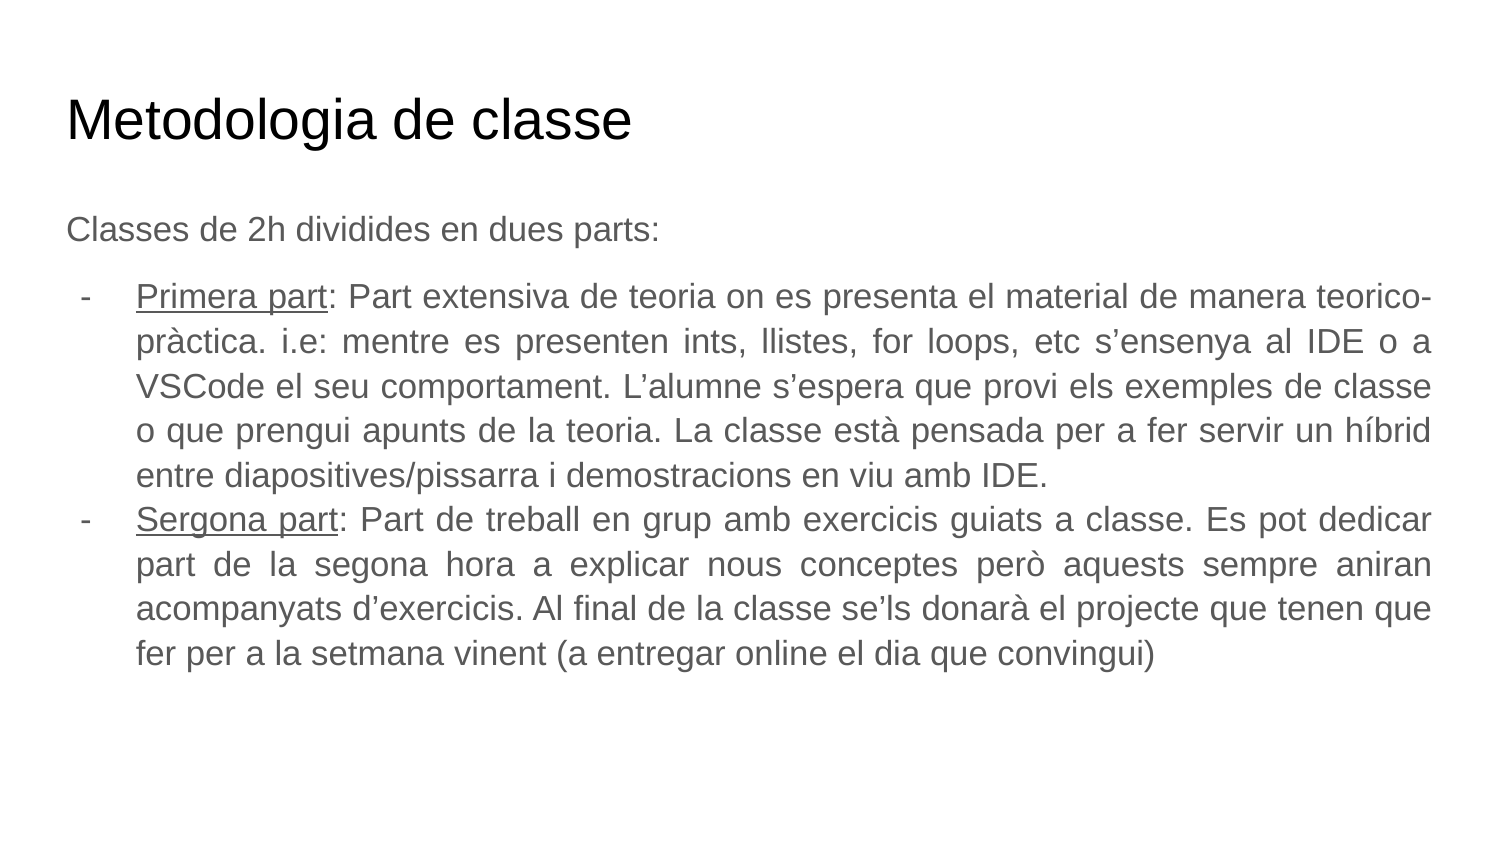

# Metodologia de classe
Classes de 2h dividides en dues parts:
Primera part: Part extensiva de teoria on es presenta el material de manera teorico-pràctica. i.e: mentre es presenten ints, llistes, for loops, etc s’ensenya al IDE o a VSCode el seu comportament. L’alumne s’espera que provi els exemples de classe o que prengui apunts de la teoria. La classe està pensada per a fer servir un híbrid entre diapositives/pissarra i demostracions en viu amb IDE.
Sergona part: Part de treball en grup amb exercicis guiats a classe. Es pot dedicar part de la segona hora a explicar nous conceptes però aquests sempre aniran acompanyats d’exercicis. Al final de la classe se’ls donarà el projecte que tenen que fer per a la setmana vinent (a entregar online el dia que convingui)